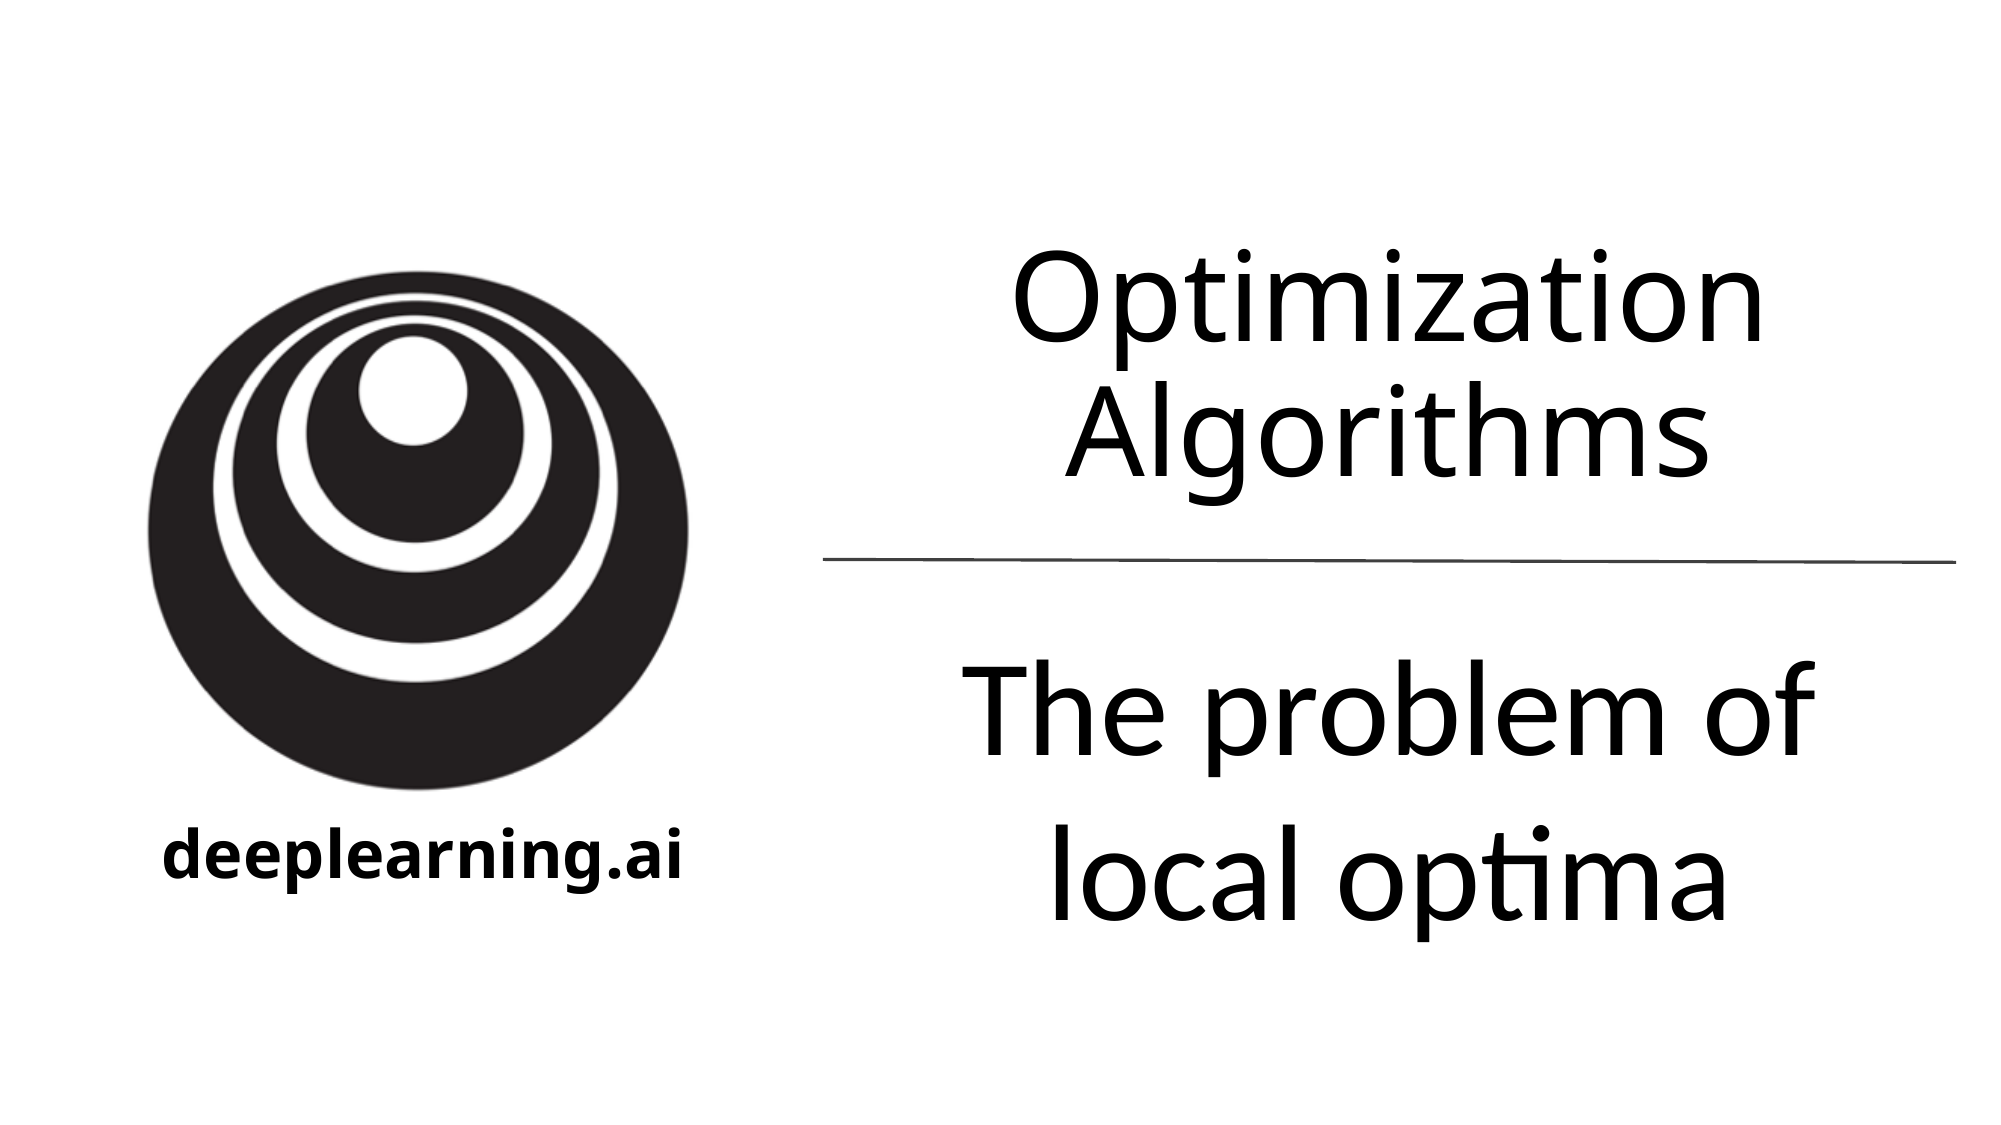

# Optimization Algorithms
deeplearning.ai
The problem of
local optima